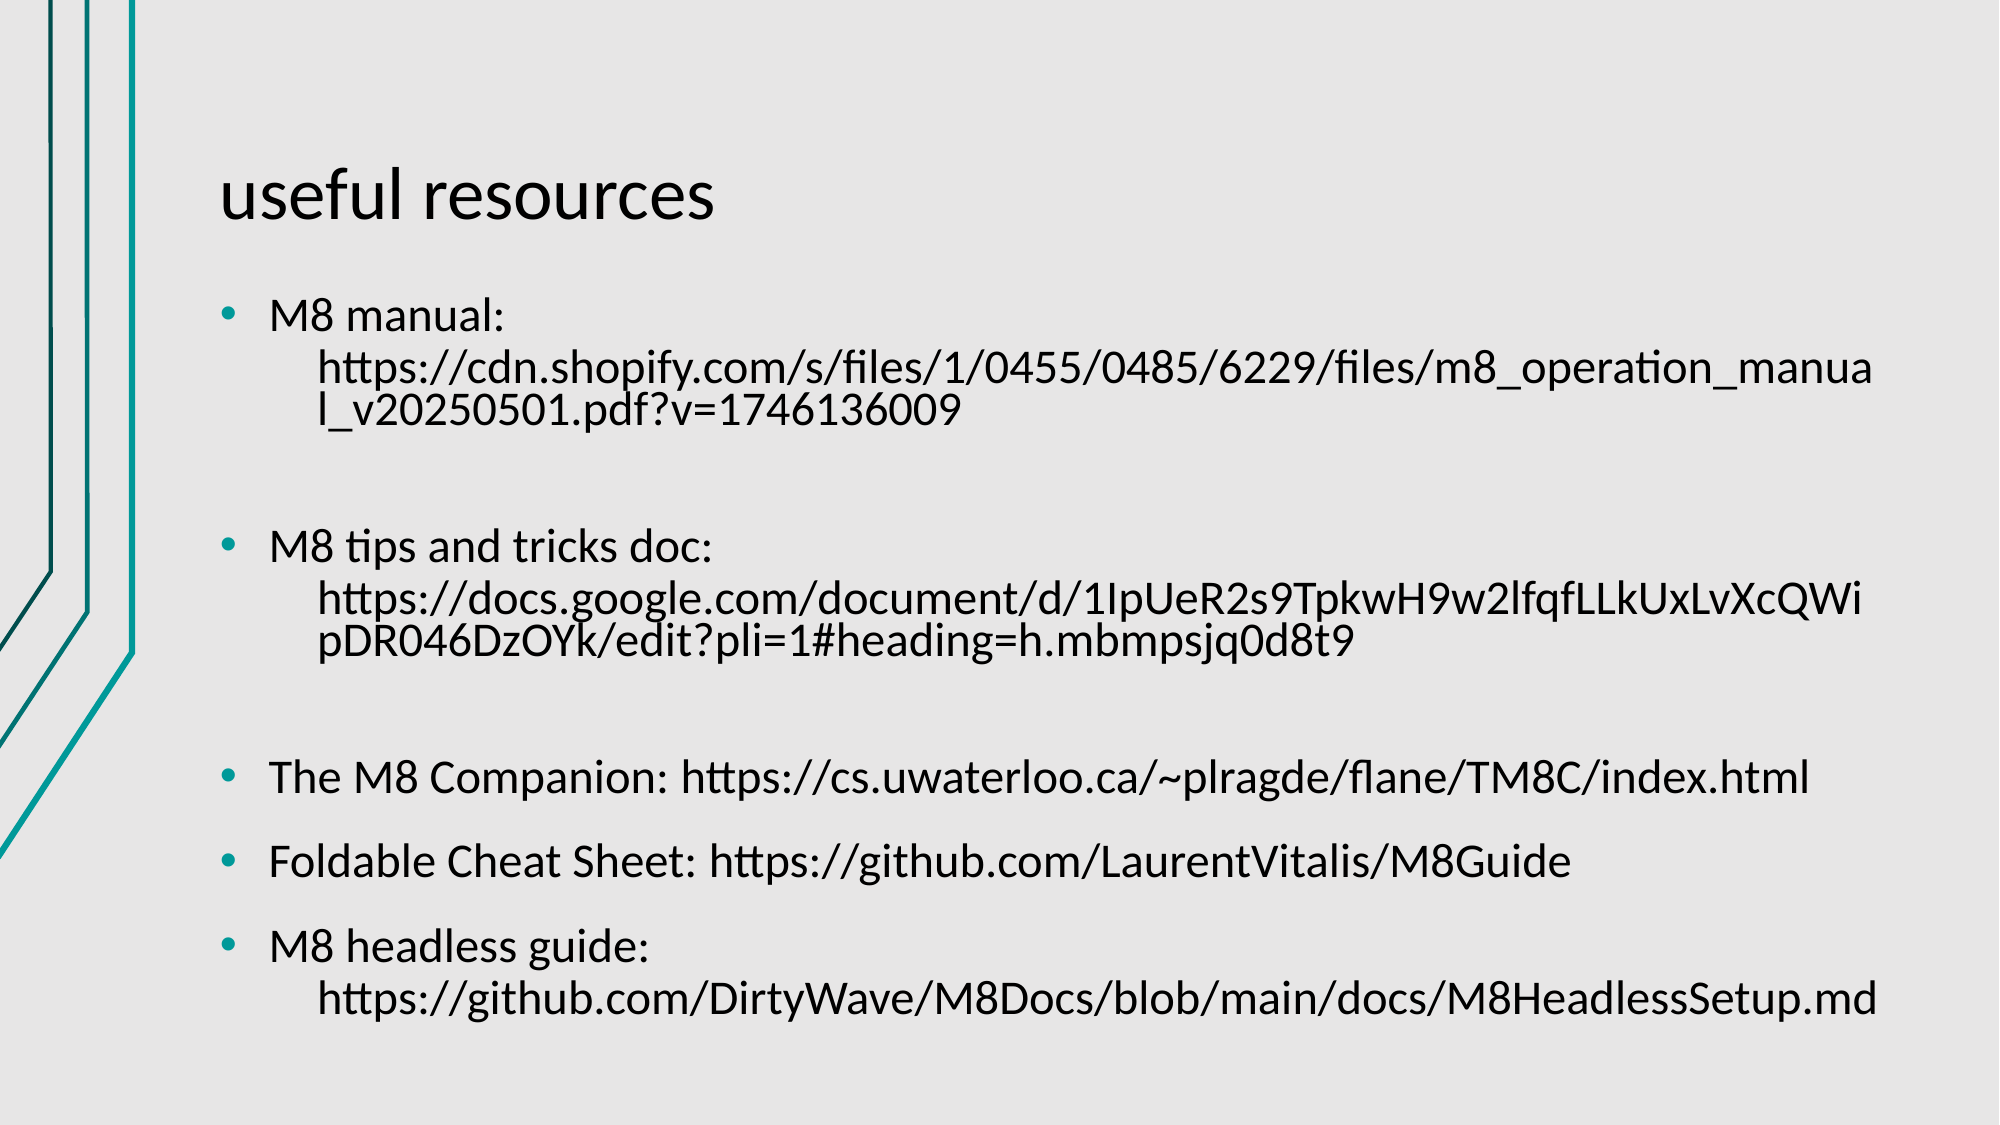

# useful resources
M8 manual: https://cdn.shopify.com/s/files/1/0455/0485/6229/files/m8_operation_manual_v20250501.pdf?v=1746136009
M8 tips and tricks doc: https://docs.google.com/document/d/1IpUeR2s9TpkwH9w2lfqfLLkUxLvXcQWipDR046DzOYk/edit?pli=1#heading=h.mbmpsjq0d8t9
The M8 Companion: https://cs.uwaterloo.ca/~plragde/flane/TM8C/index.html
Foldable Cheat Sheet: https://github.com/LaurentVitalis/M8Guide
M8 headless guide: https://github.com/DirtyWave/M8Docs/blob/main/docs/M8HeadlessSetup.md